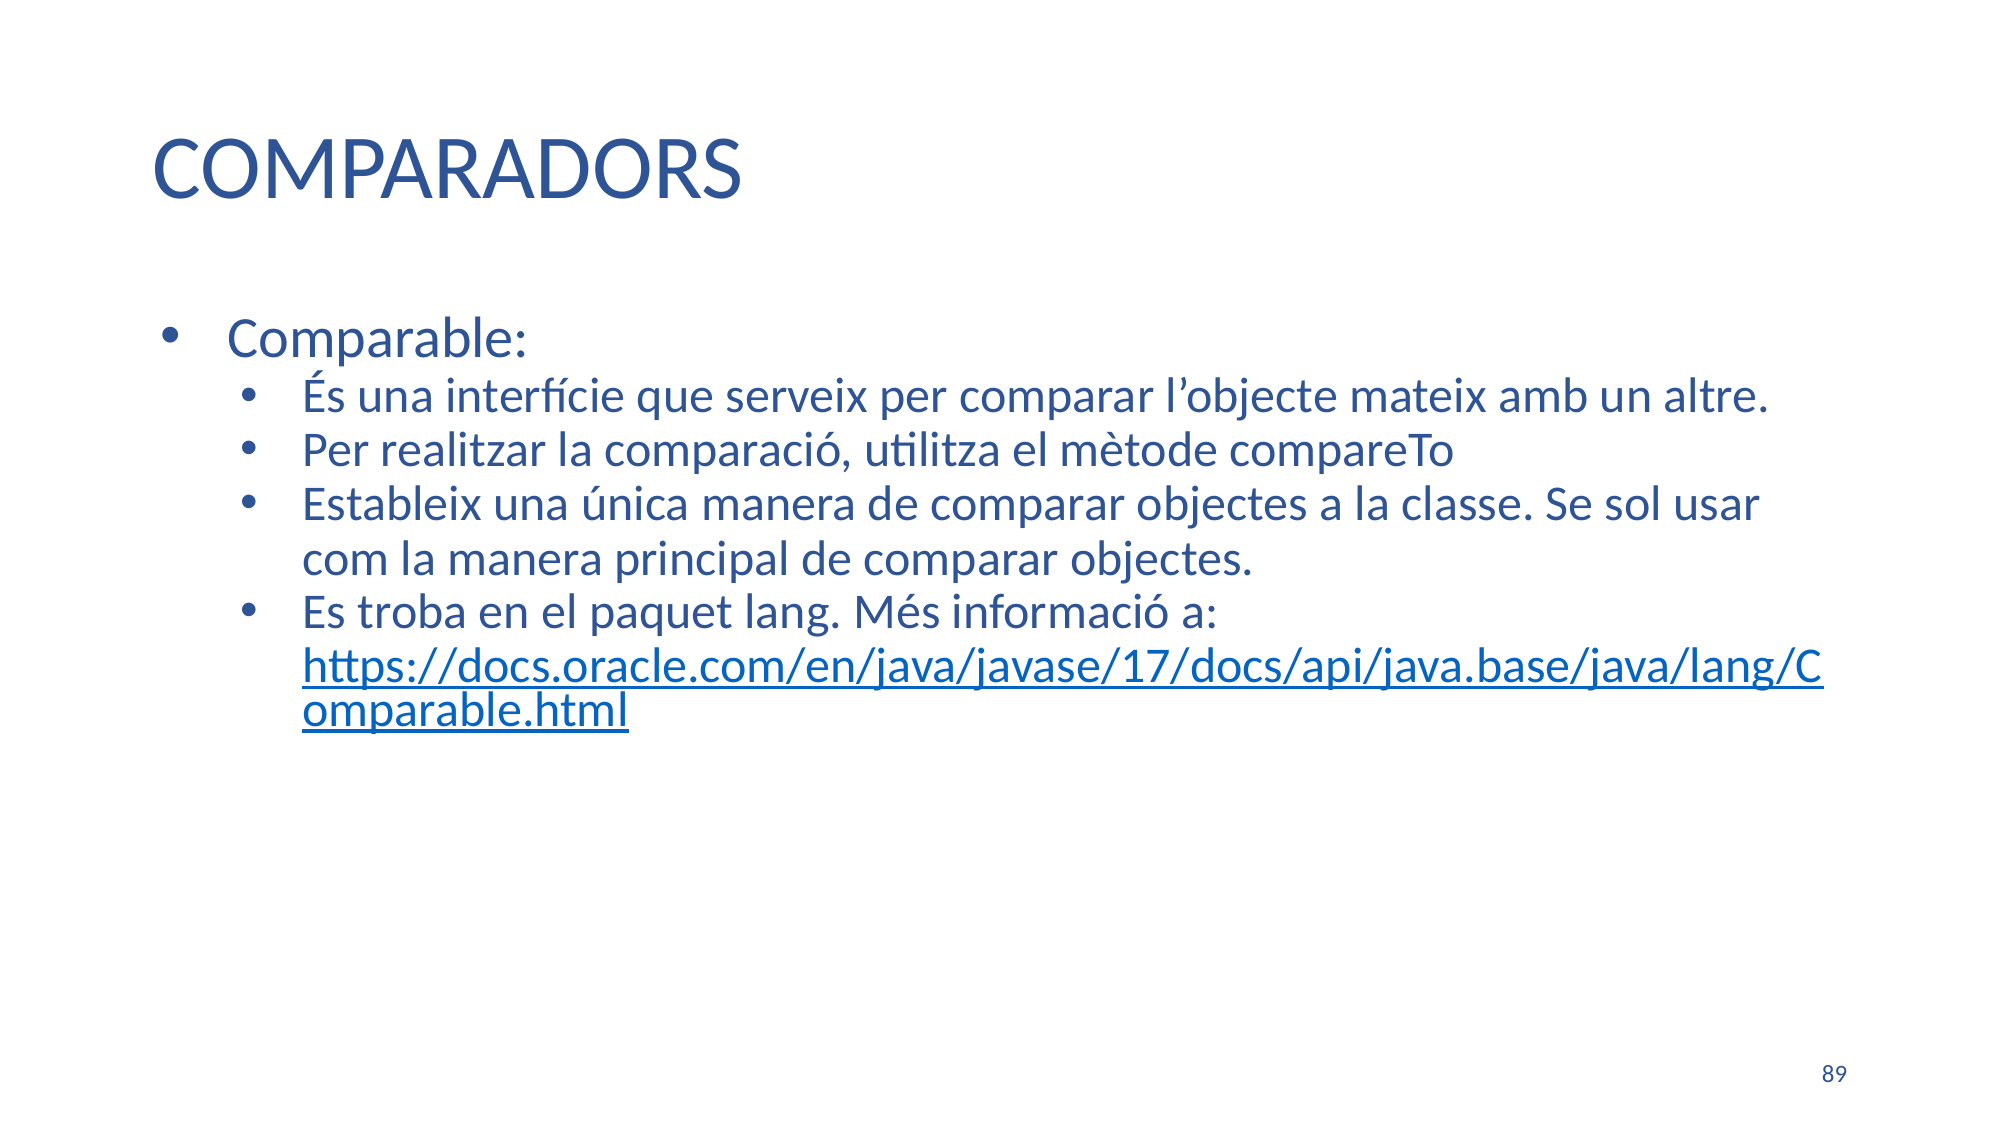

# COMPARADORS
Comparable:
És una interfície que serveix per comparar l’objecte mateix amb un altre.
Per realitzar la comparació, utilitza el mètode compareTo
Estableix una única manera de comparar objectes a la classe. Se sol usar com la manera principal de comparar objectes.
Es troba en el paquet lang. Més informació a: https://docs.oracle.com/en/java/javase/17/docs/api/java.base/java/lang/Comparable.html